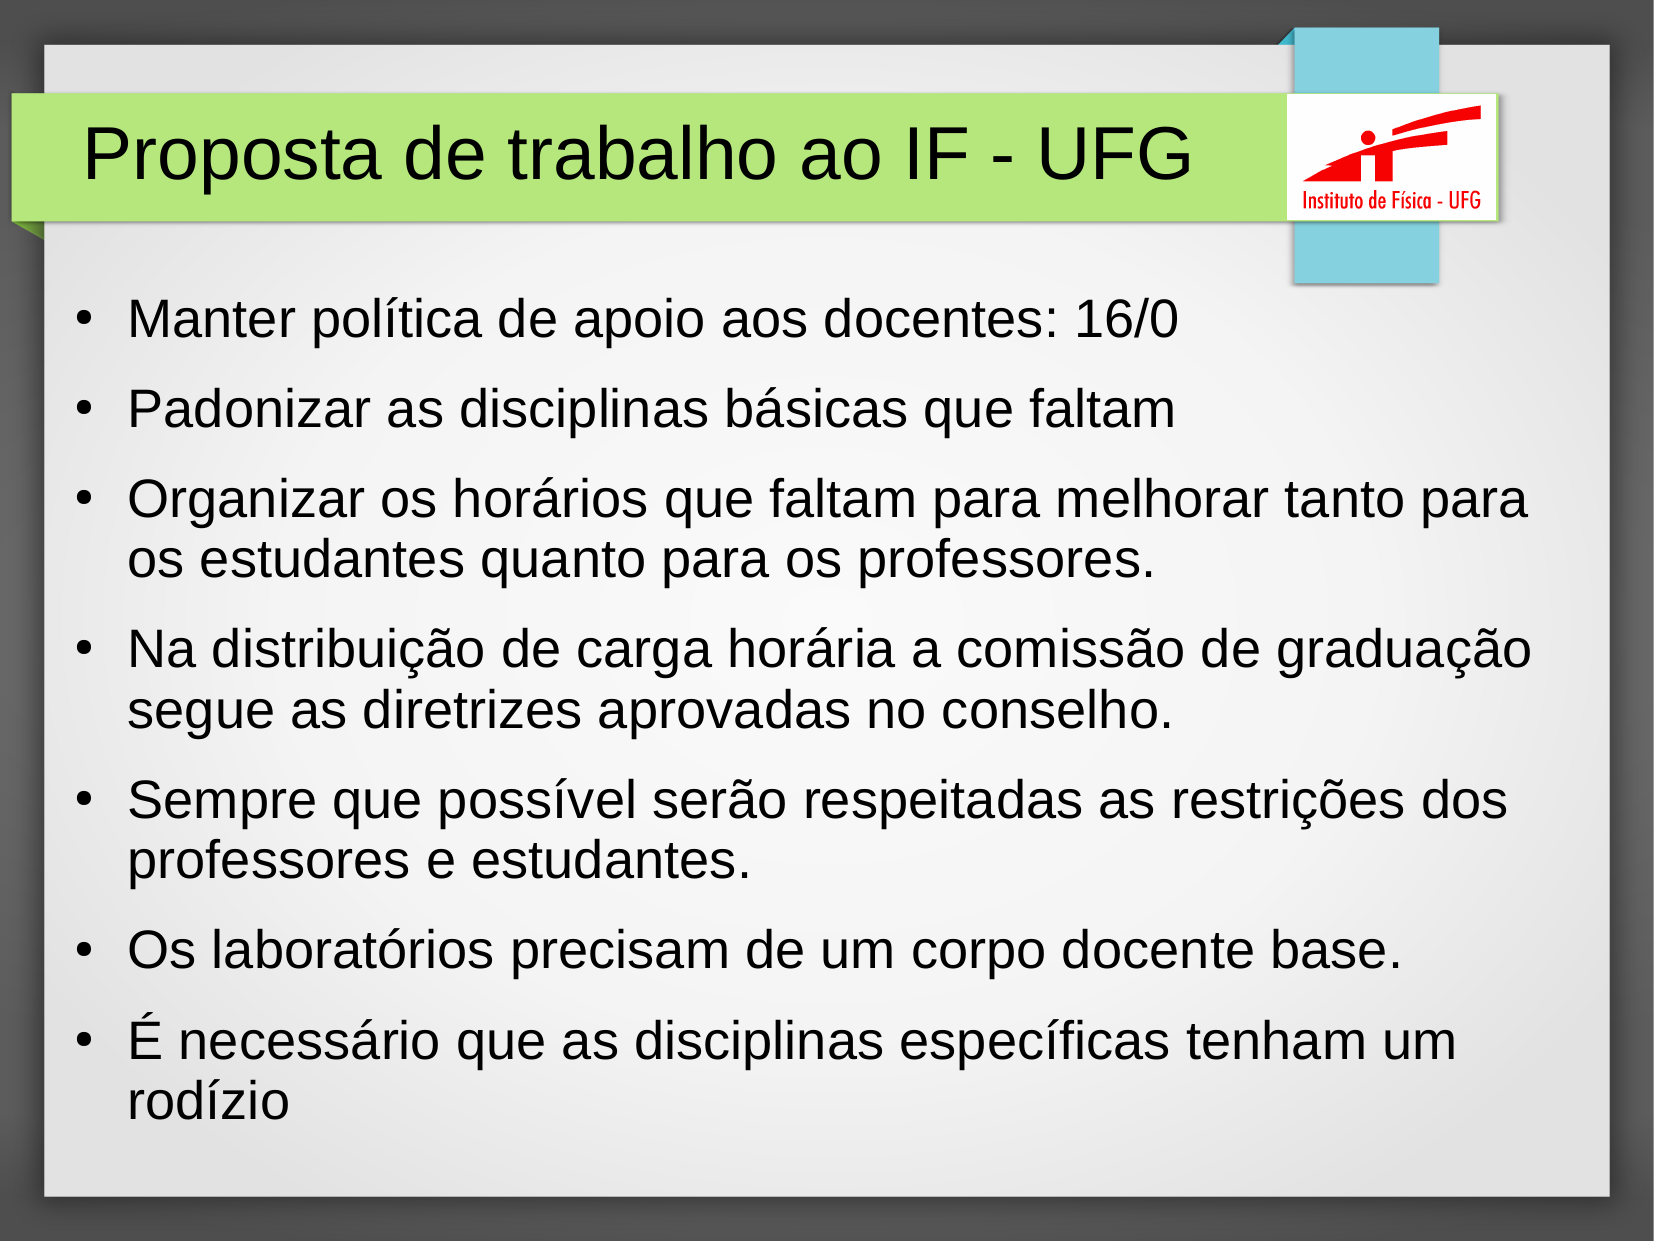

# Proposta de trabalho ao IF - UFG
Manter política de apoio aos docentes: 16/0
Padonizar as disciplinas básicas que faltam
Organizar os horários que faltam para melhorar tanto para os estudantes quanto para os professores.
Na distribuição de carga horária a comissão de graduação segue as diretrizes aprovadas no conselho.
Sempre que possível serão respeitadas as restrições dos professores e estudantes.
Os laboratórios precisam de um corpo docente base.
É necessário que as disciplinas específicas tenham um rodízio